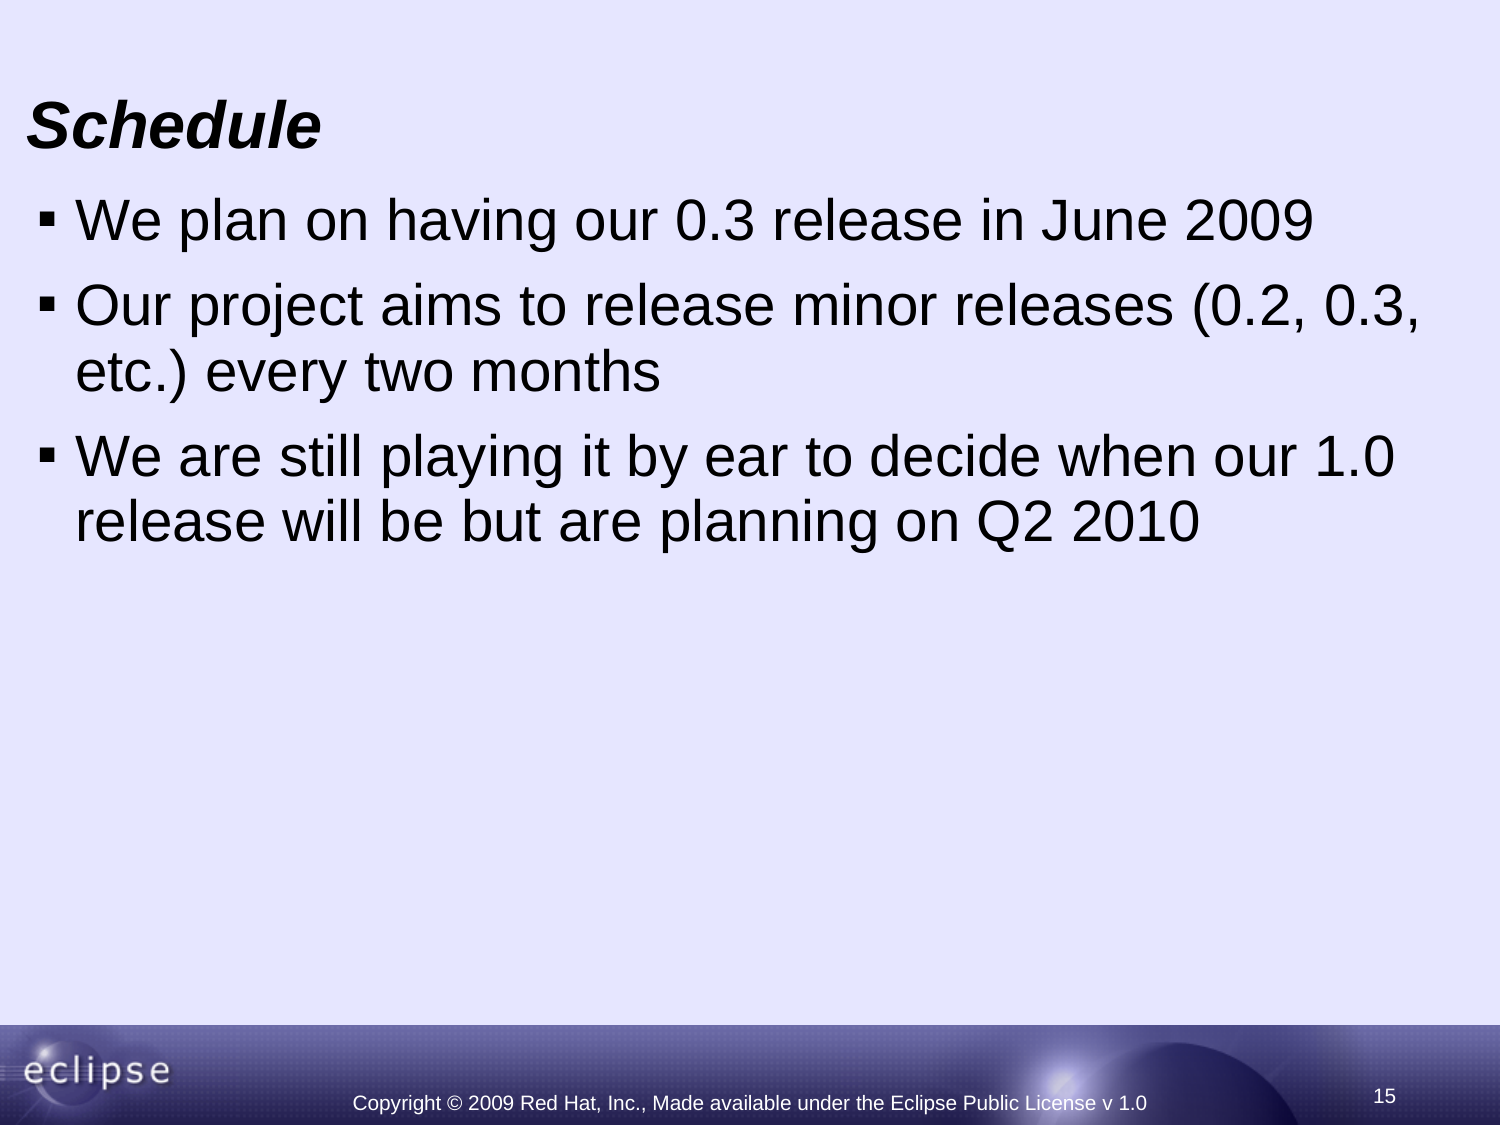

# Schedule
We plan on having our 0.3 release in June 2009
Our project aims to release minor releases (0.2, 0.3, etc.) every two months
We are still playing it by ear to decide when our 1.0 release will be but are planning on Q2 2010